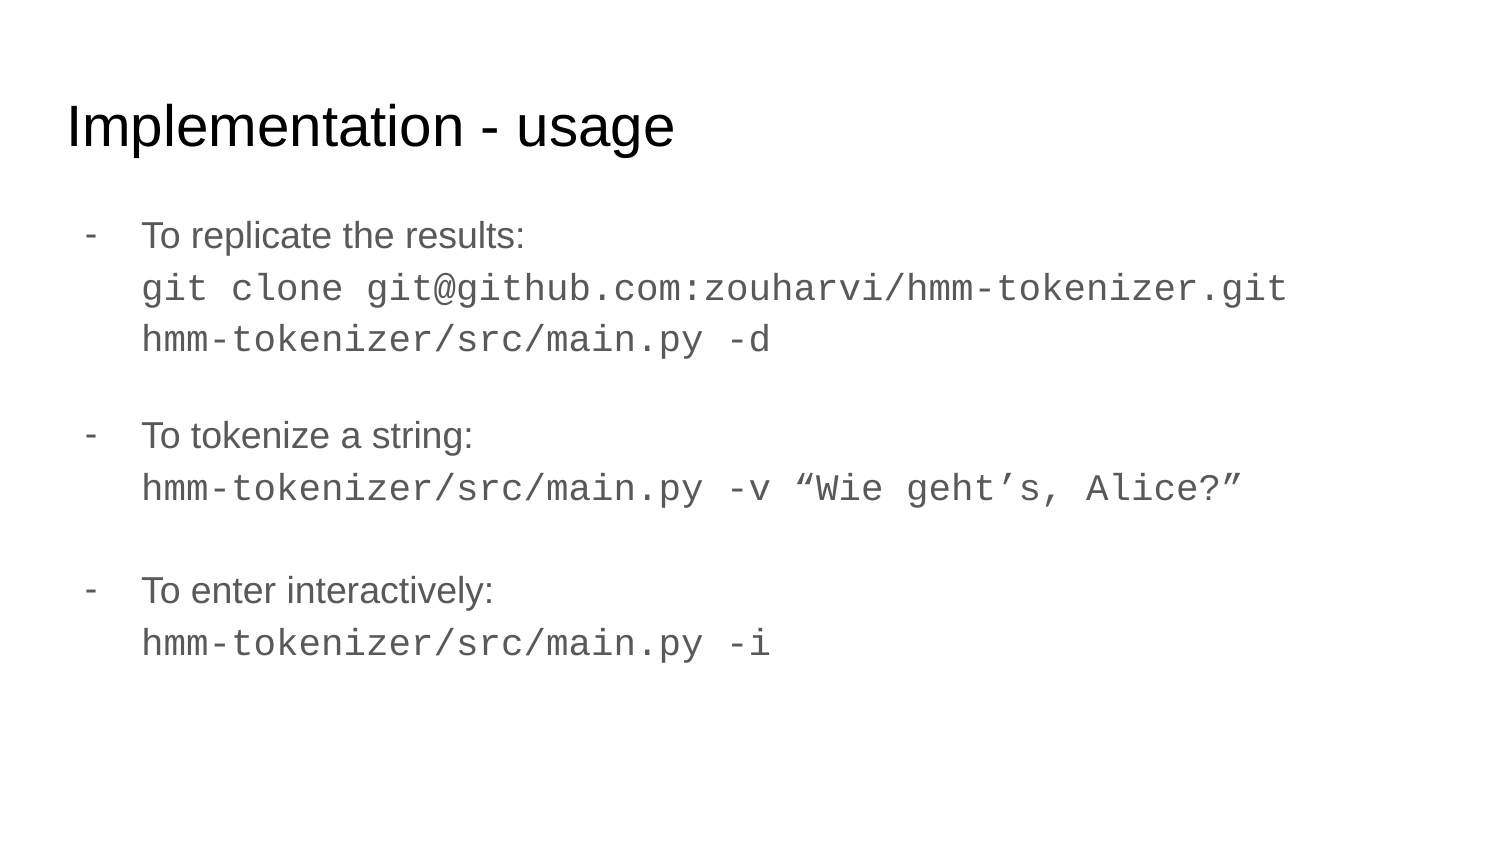

# Implementation - usage
To replicate the results:
git clone git@github.com:zouharvi/hmm-tokenizer.git
hmm-tokenizer/src/main.py -d
To tokenize a string:
hmm-tokenizer/src/main.py -v “Wie geht’s, Alice?”
To enter interactively:
hmm-tokenizer/src/main.py -i